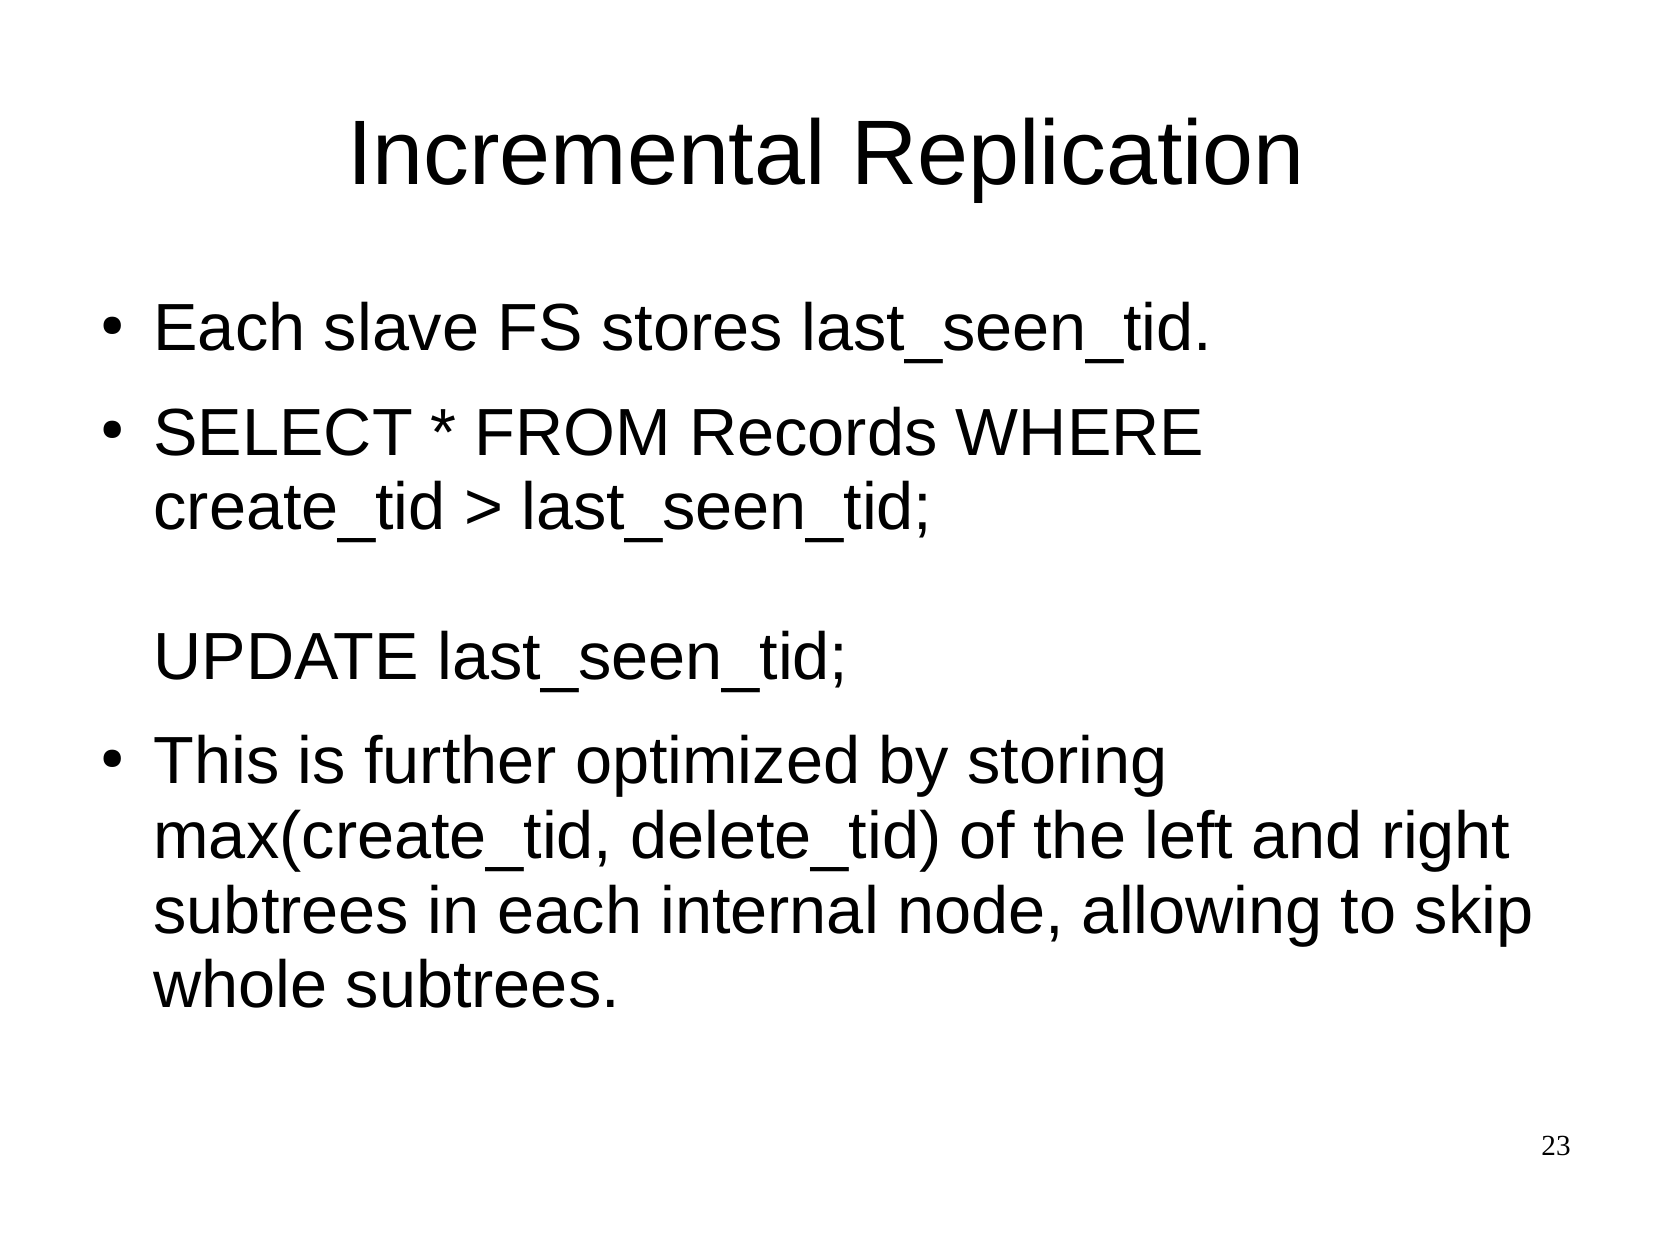

# Incremental Replication
Each slave FS stores last_seen_tid.
SELECT * FROM Records WHERE
create_tid > last_seen_tid;
UPDATE last_seen_tid;
This is further optimized by storing max(create_tid, delete_tid) of the left and right subtrees in each internal node, allowing to skip whole subtrees.
23